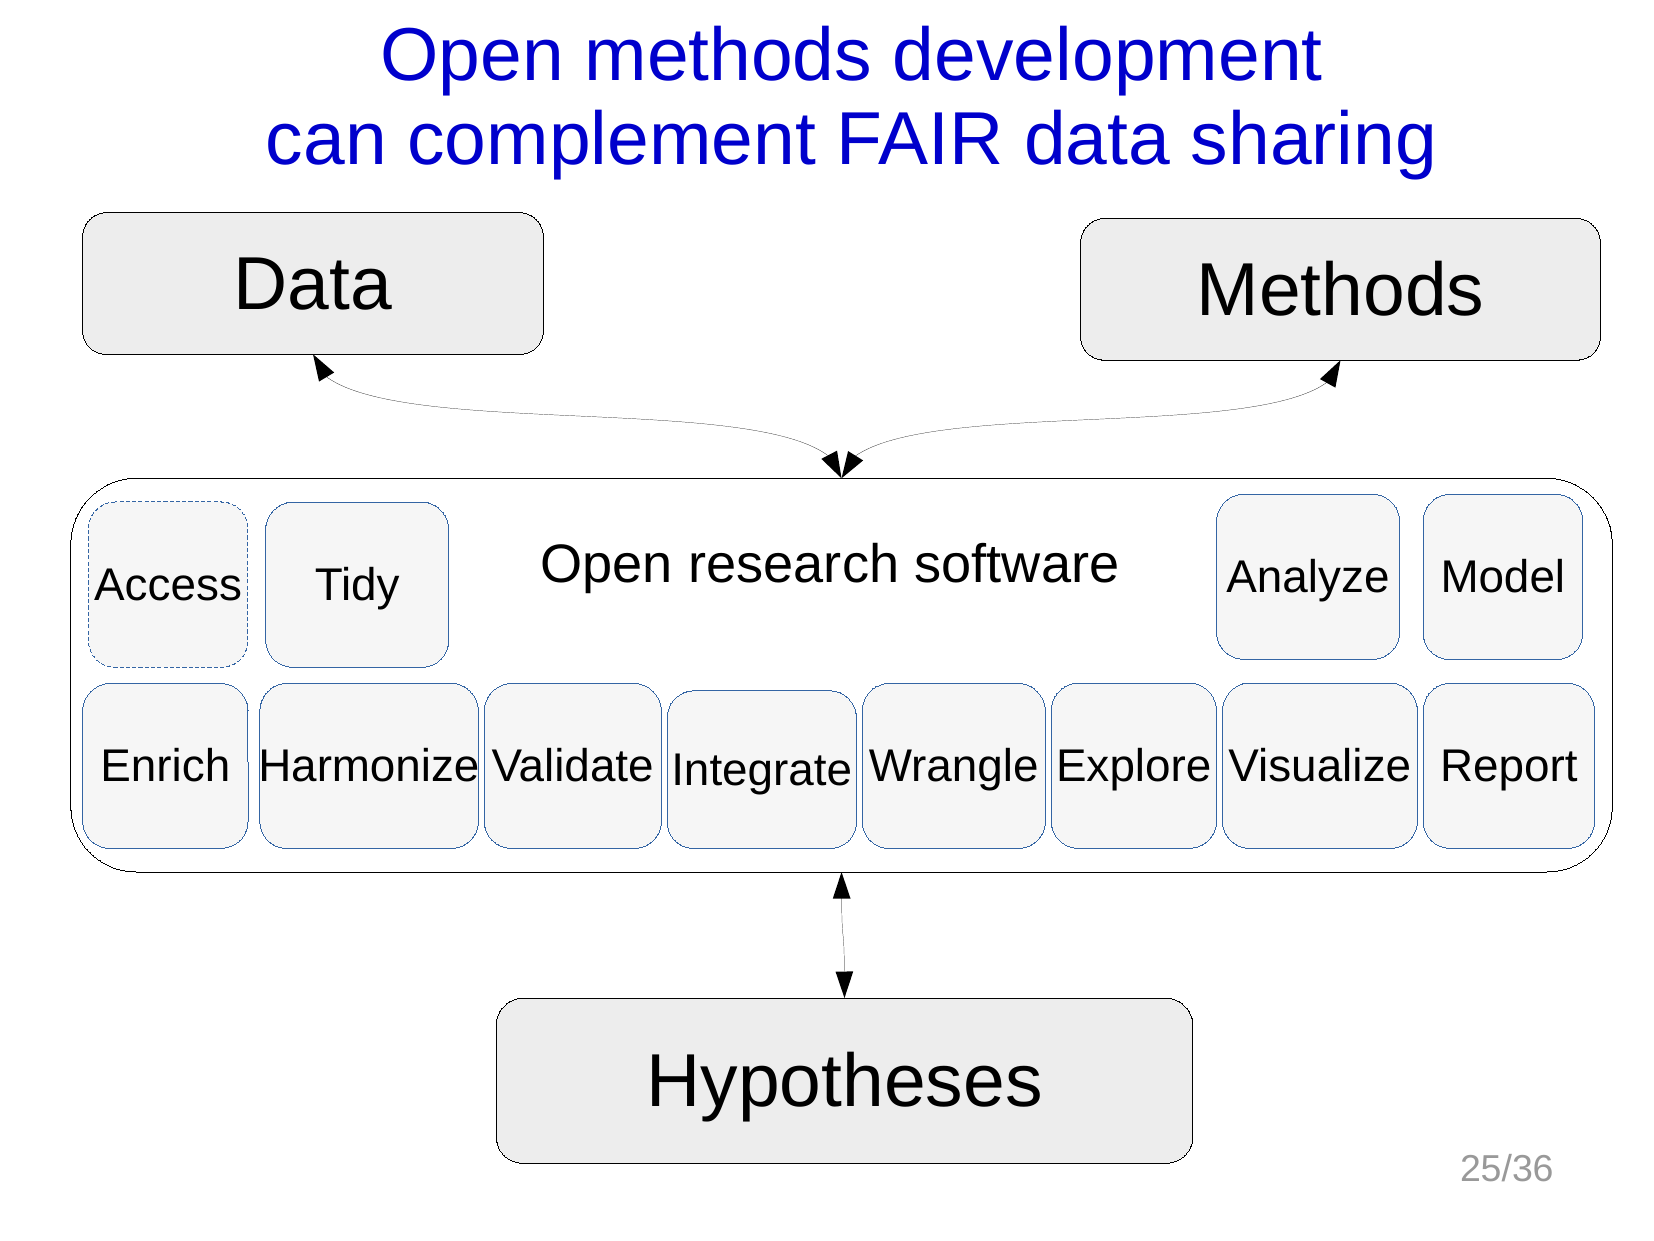

Open methods development
can complement FAIR data sharing
Data
Methods
Analyze
Model
Access
Tidy
Open research software
Visualize
Explore
Report
Harmonize
Wrangle
Enrich
Validate
Integrate
Hypotheses